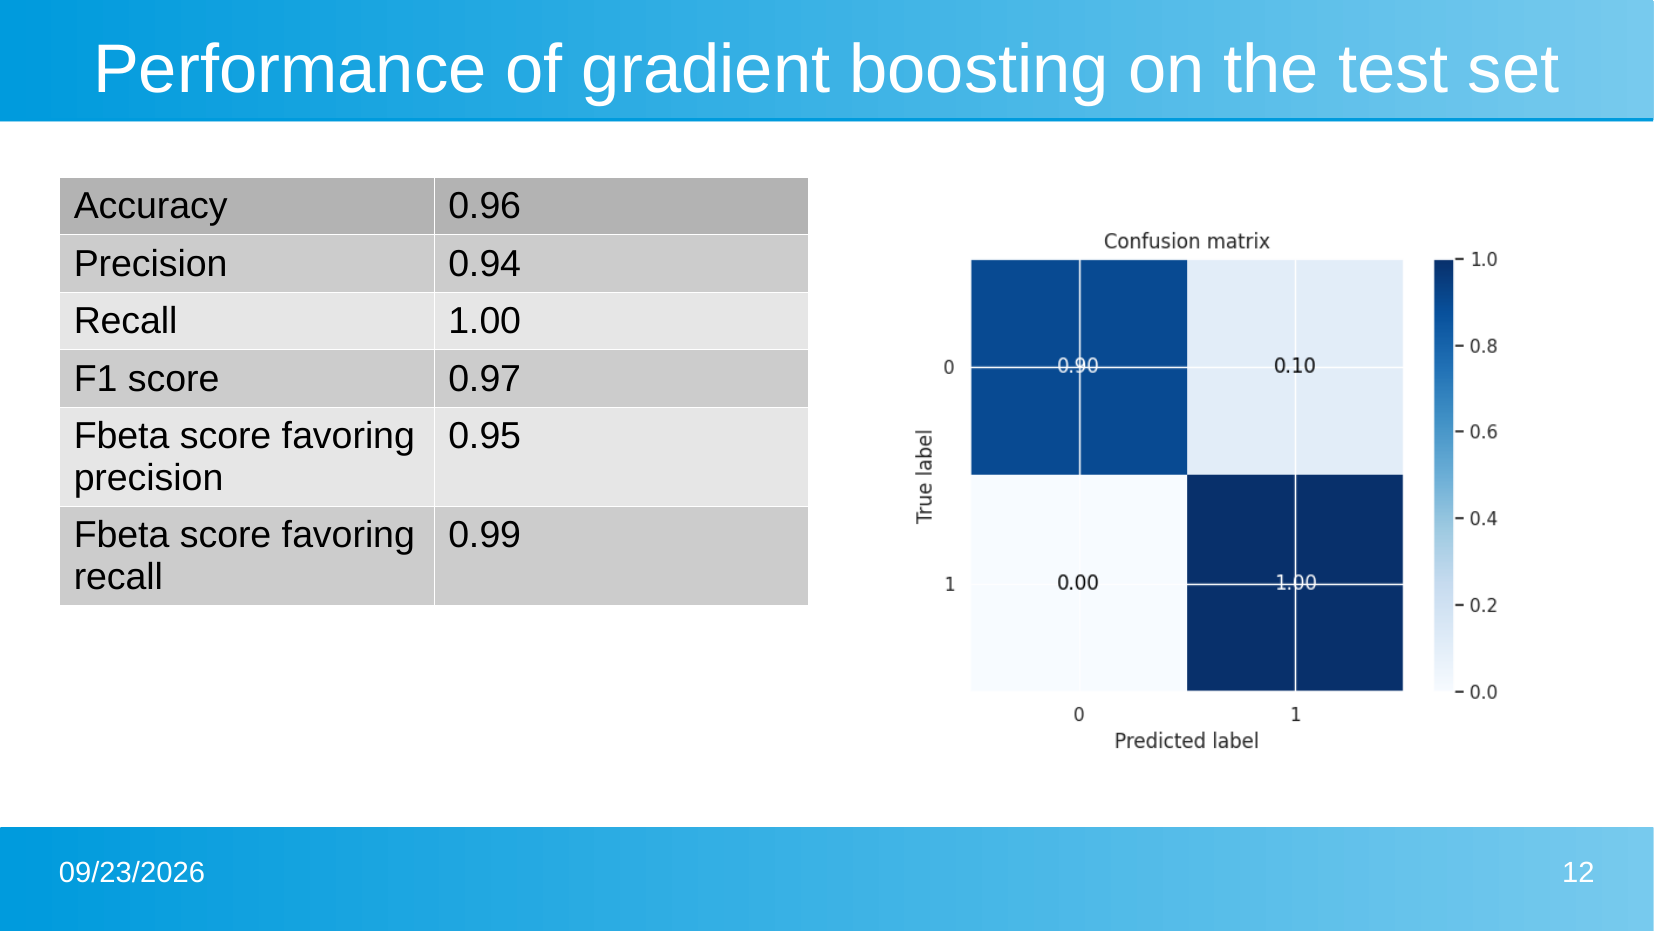

# Performance of gradient boosting on the test set
| Accuracy | 0.96 |
| --- | --- |
| Precision | 0.94 |
| Recall | 1.00 |
| F1 score | 0.97 |
| Fbeta score favoring precision | 0.95 |
| Fbeta score favoring recall | 0.99 |
12